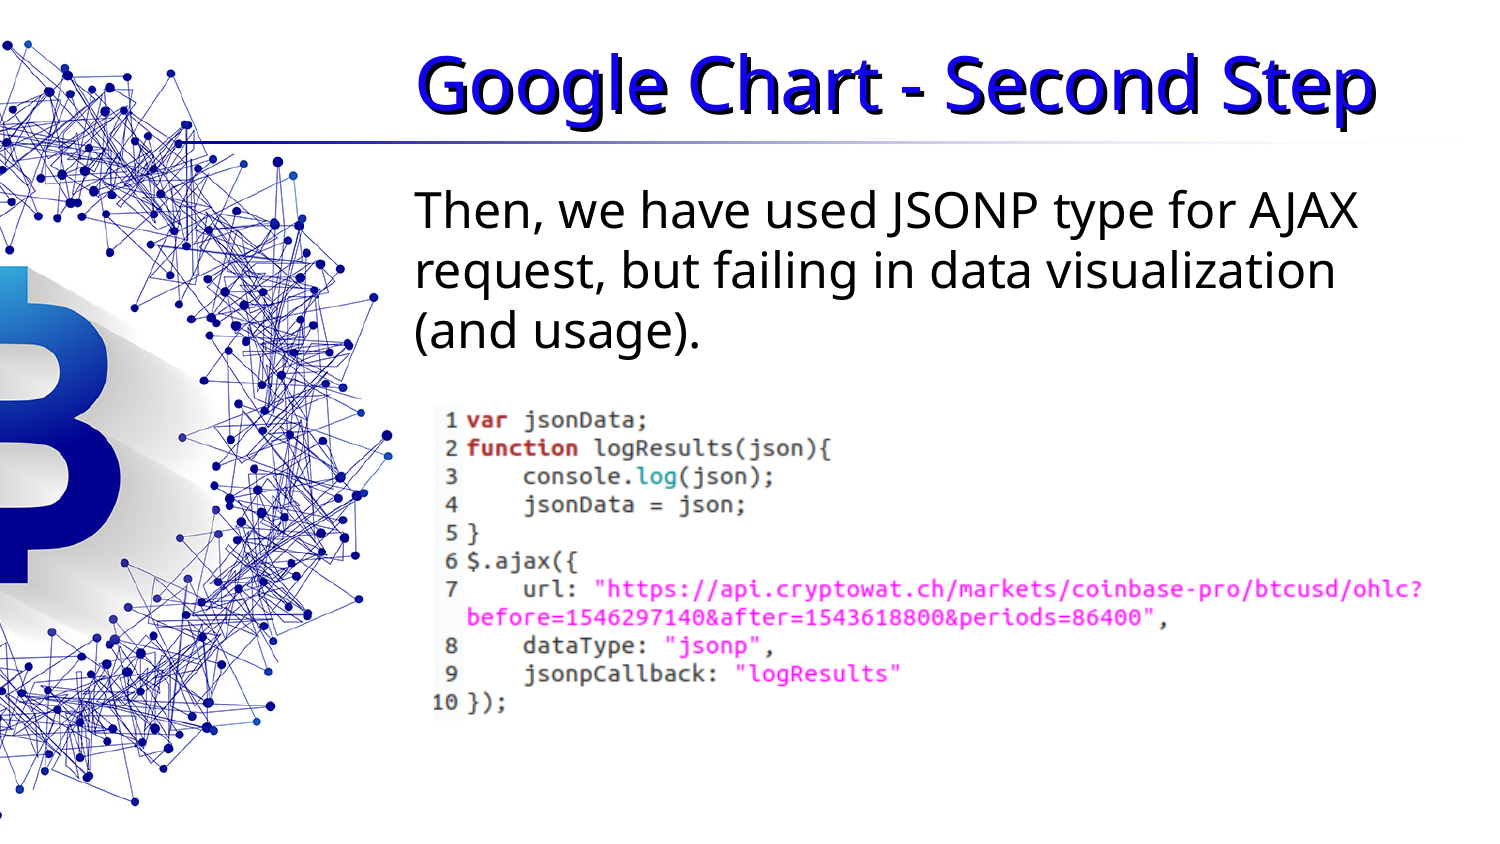

# Google Chart - Second Step
Then, we have used JSONP type for AJAX request, but failing in data visualization (and usage).